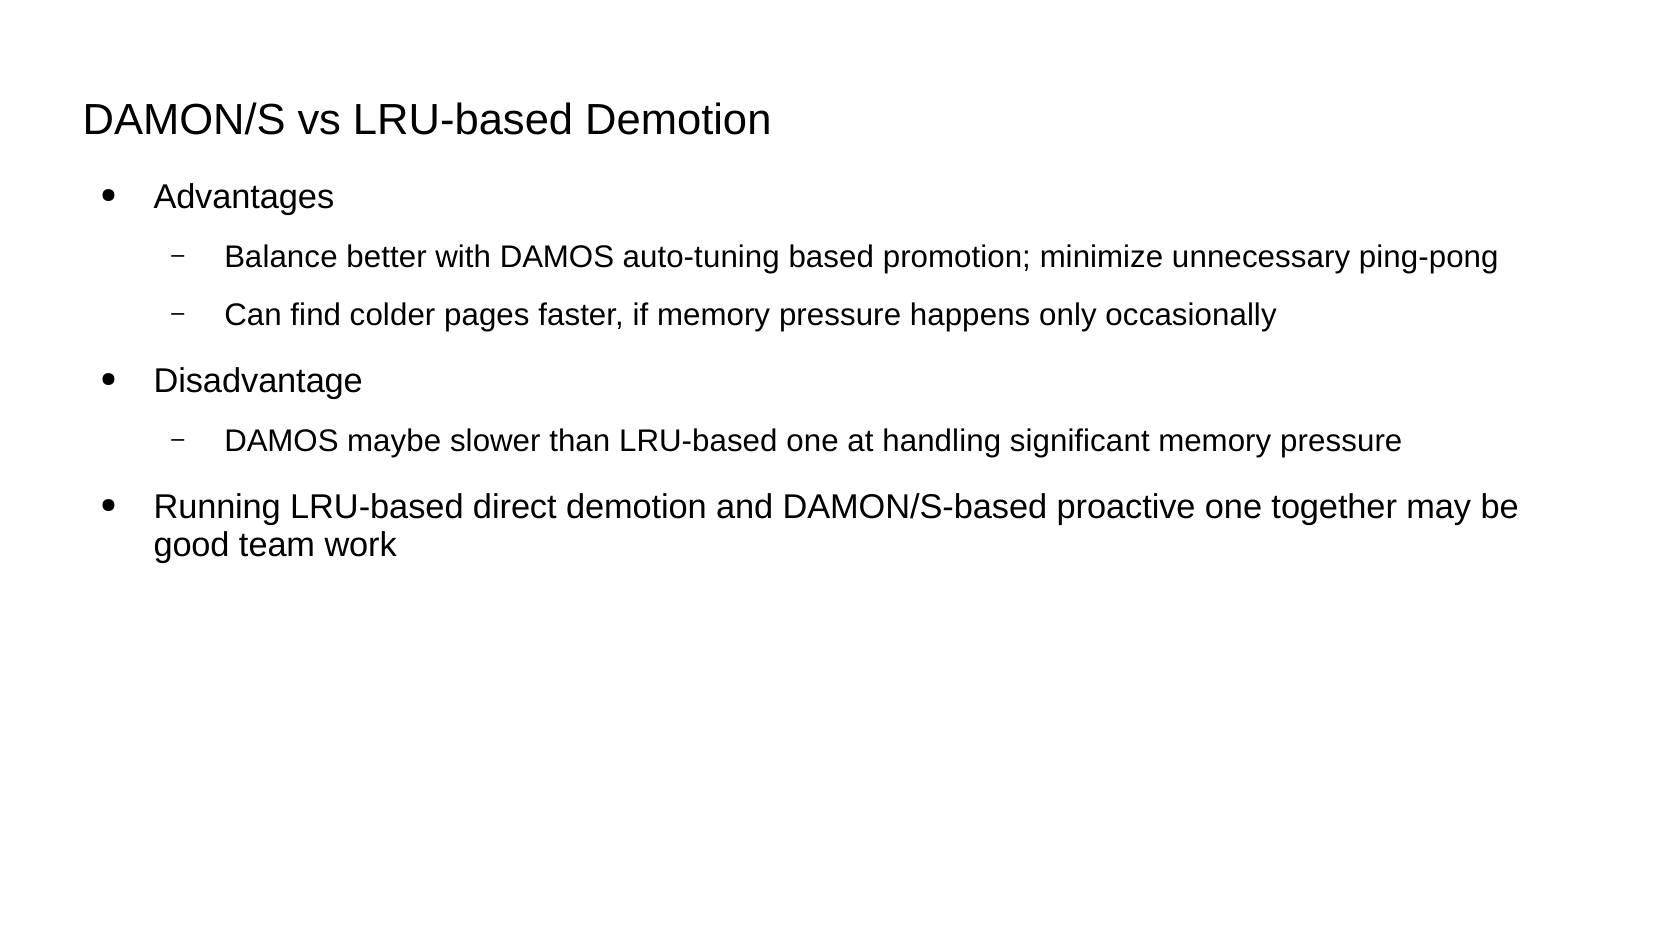

# DAMON/S vs LRU-based Demotion
Advantages
Balance better with DAMOS auto-tuning based promotion; minimize unnecessary ping-pong
Can find colder pages faster, if memory pressure happens only occasionally
Disadvantage
DAMOS maybe slower than LRU-based one at handling significant memory pressure
Running LRU-based direct demotion and DAMON/S-based proactive one together may be good team work